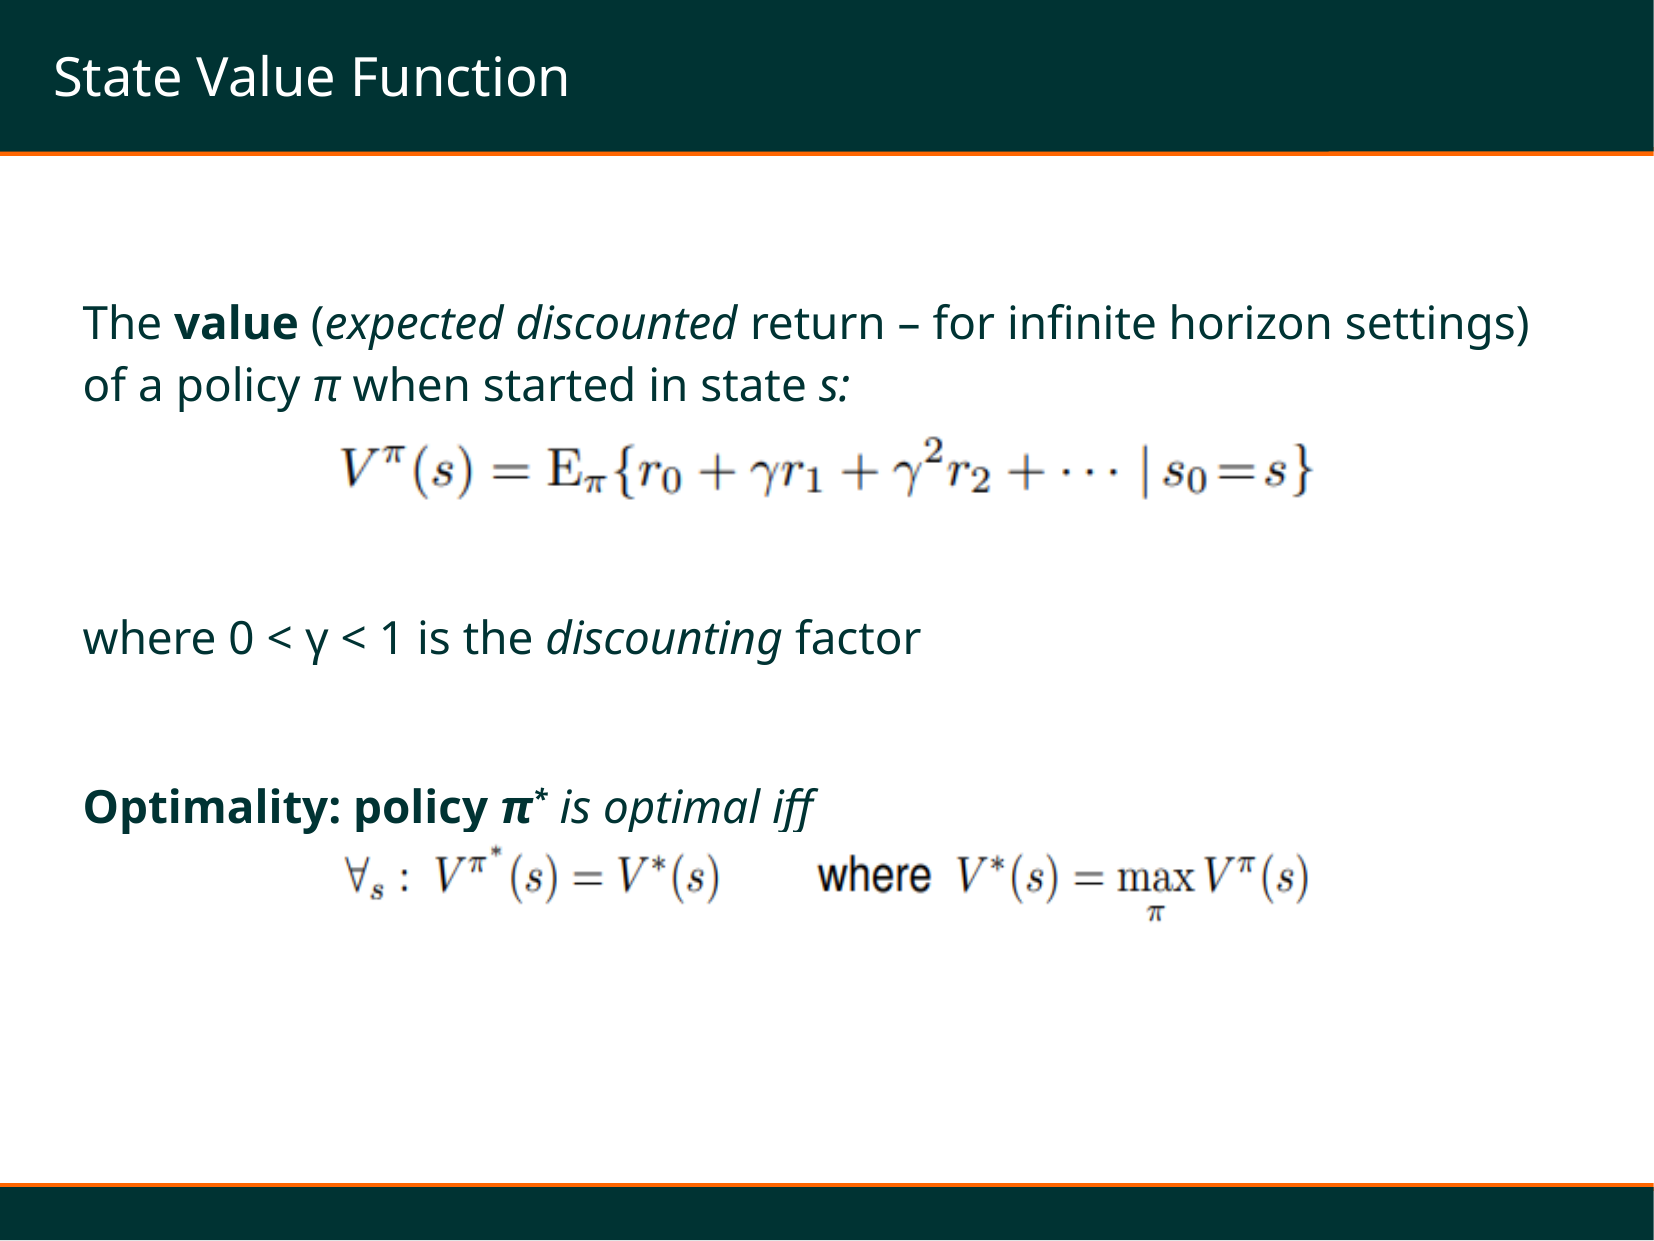

# State Value Function
The value (expected discounted return – for infinite horizon settings) of a policy π when started in state s:
where 0 < γ < 1 is the discounting factor
Optimality: policy π* is optimal iff